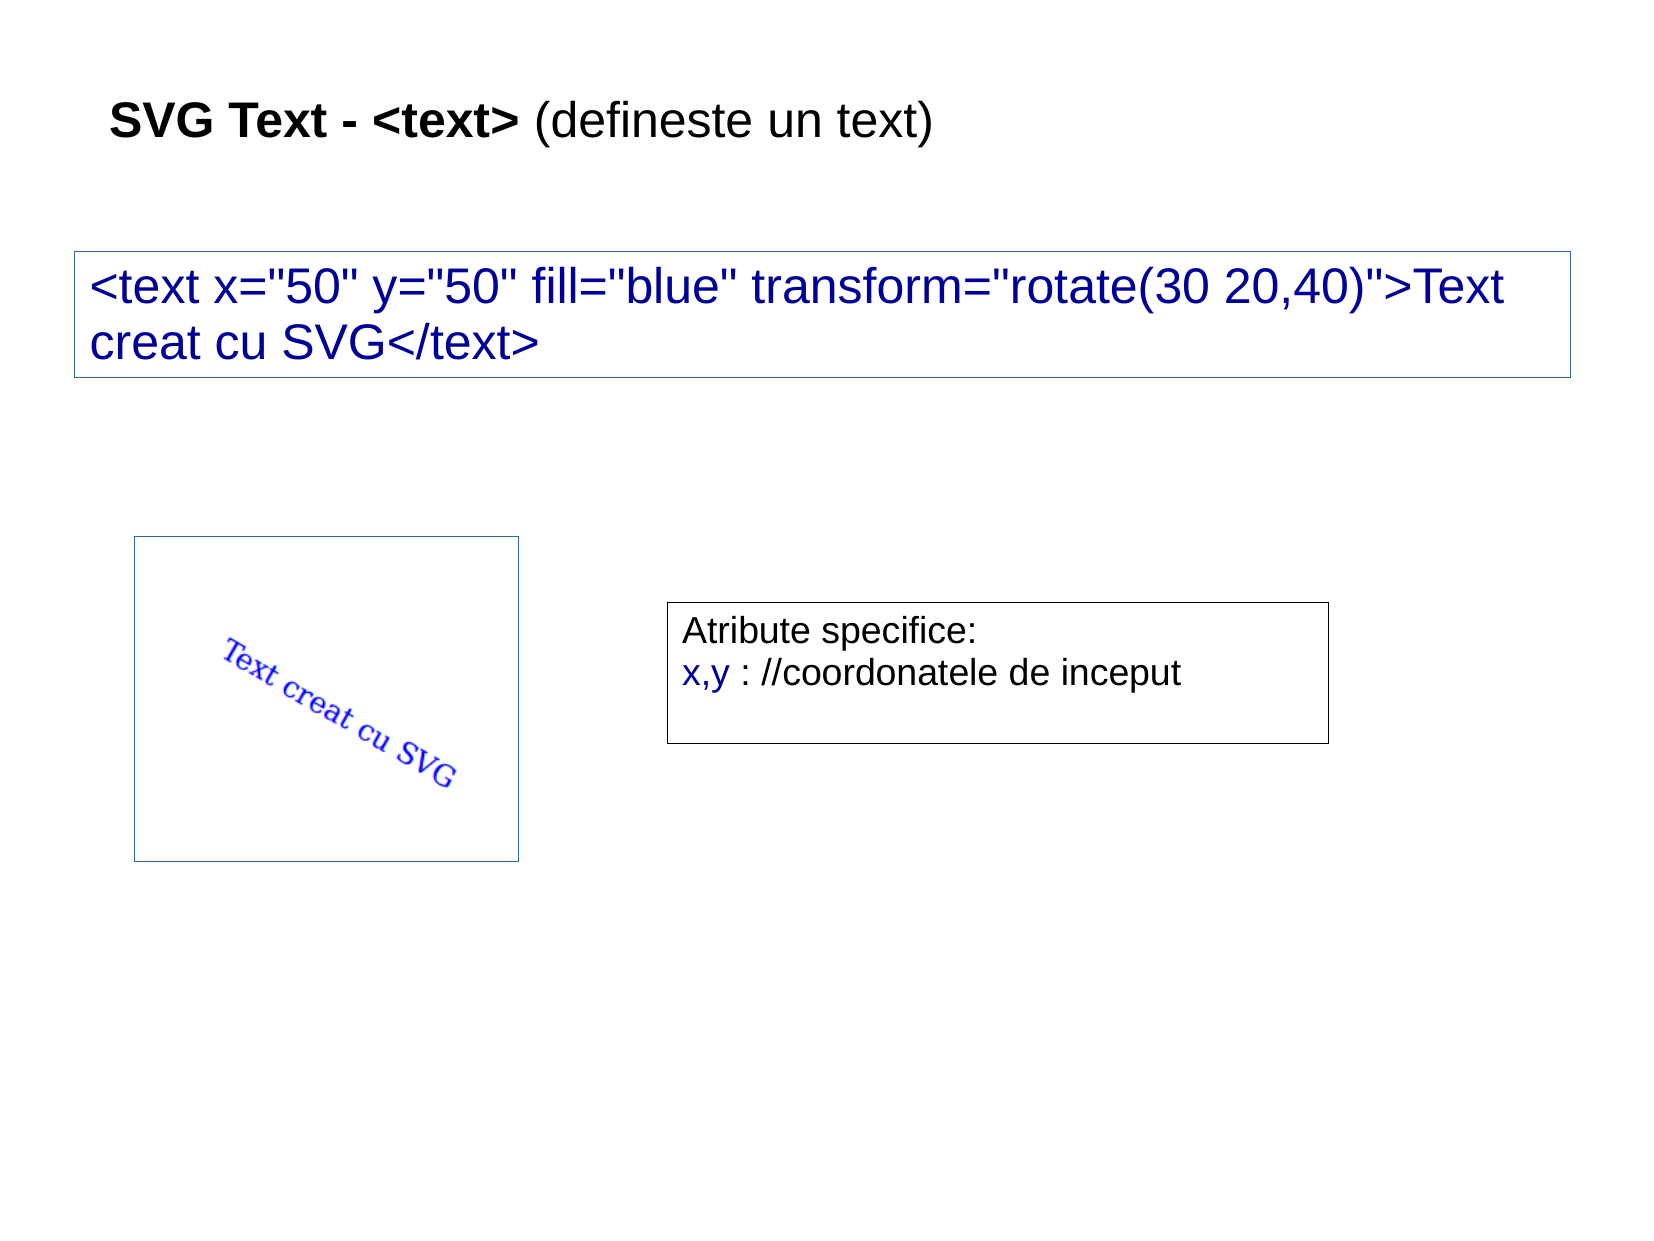

SVG Text - <text> (defineste un text)
<text x="50" y="50" fill="blue" transform="rotate(30 20,40)">Text creat cu SVG</text>
Atribute specifice:
x,y : //coordonatele de inceput